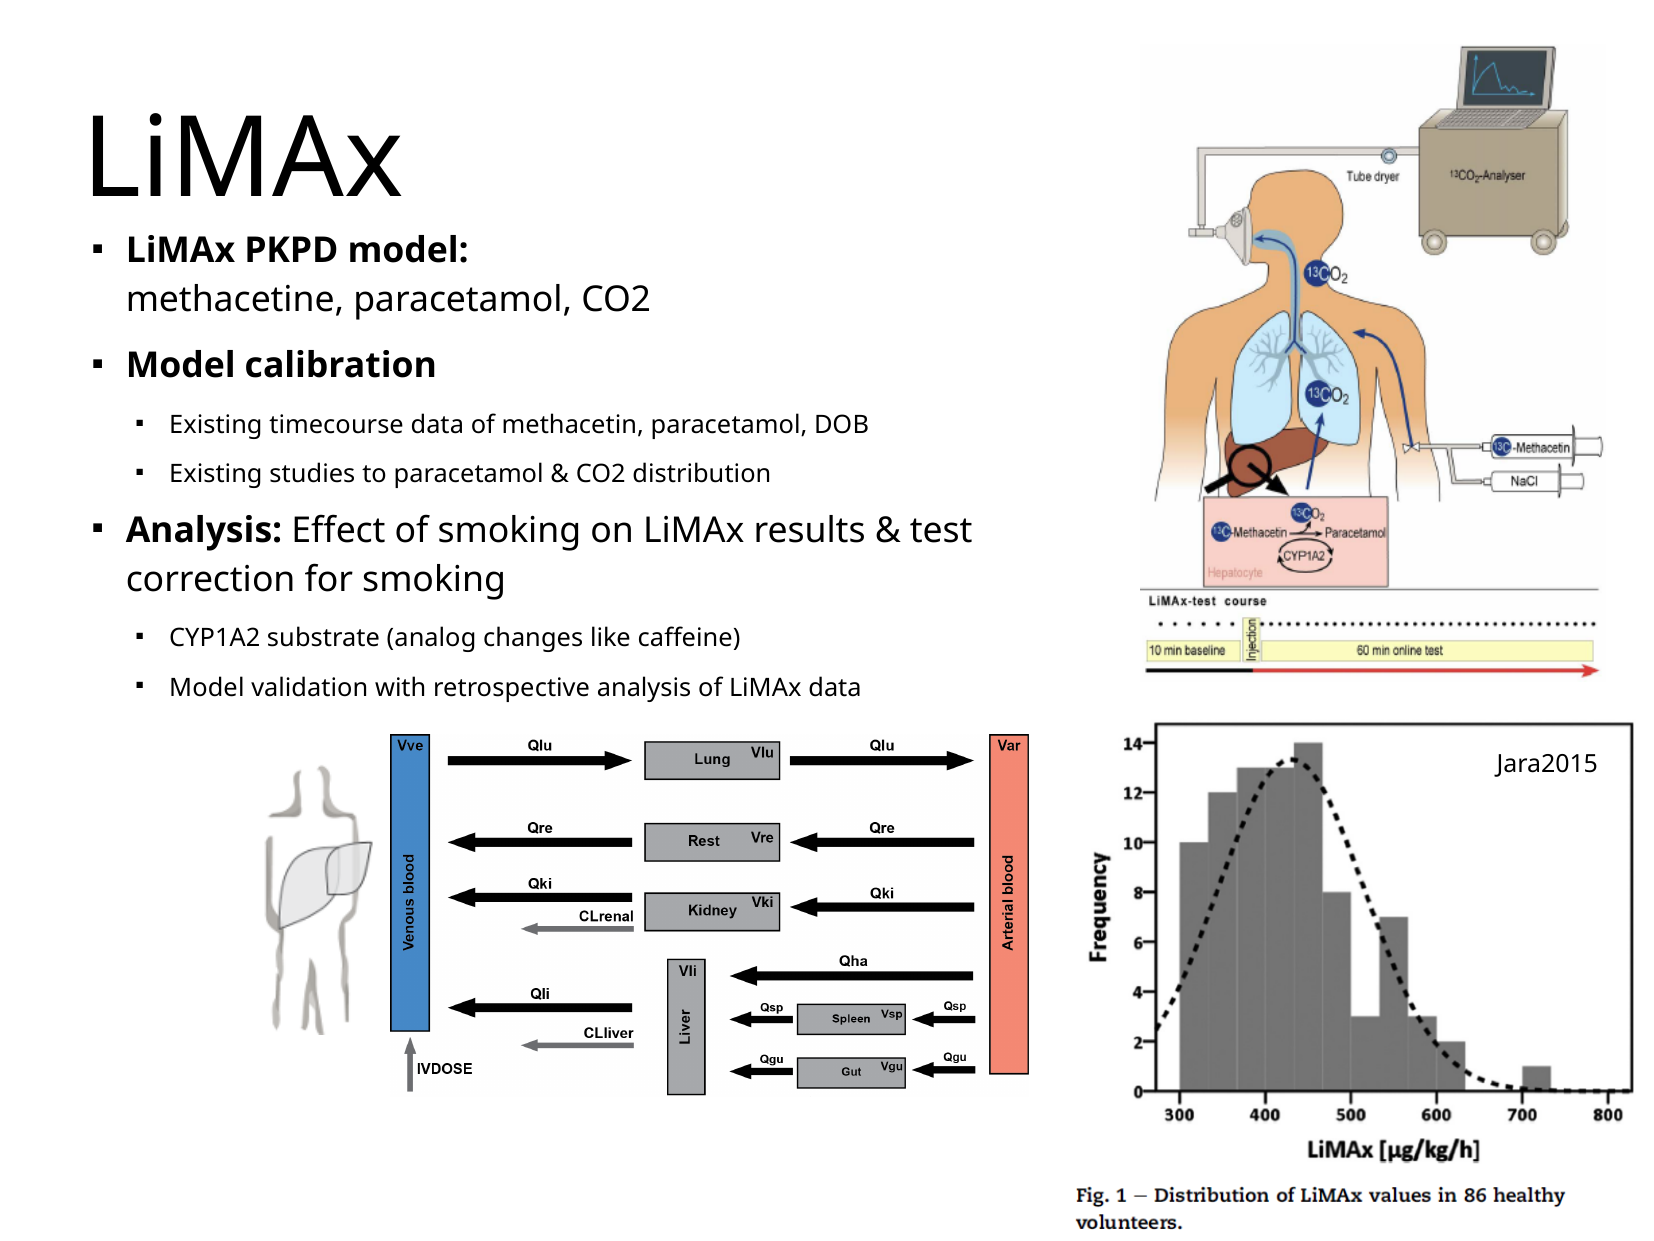

# LiMAx
LiMAx PKPD model:
methacetine, paracetamol, CO2
Model calibration
Existing timecourse data of methacetin, paracetamol, DOB
Existing studies to paracetamol & CO2 distribution
Analysis: Effect of smoking on LiMAx results & test correction for smoking
CYP1A2 substrate (analog changes like caffeine)
Model validation with retrospective analysis of LiMAx data
Jara2015